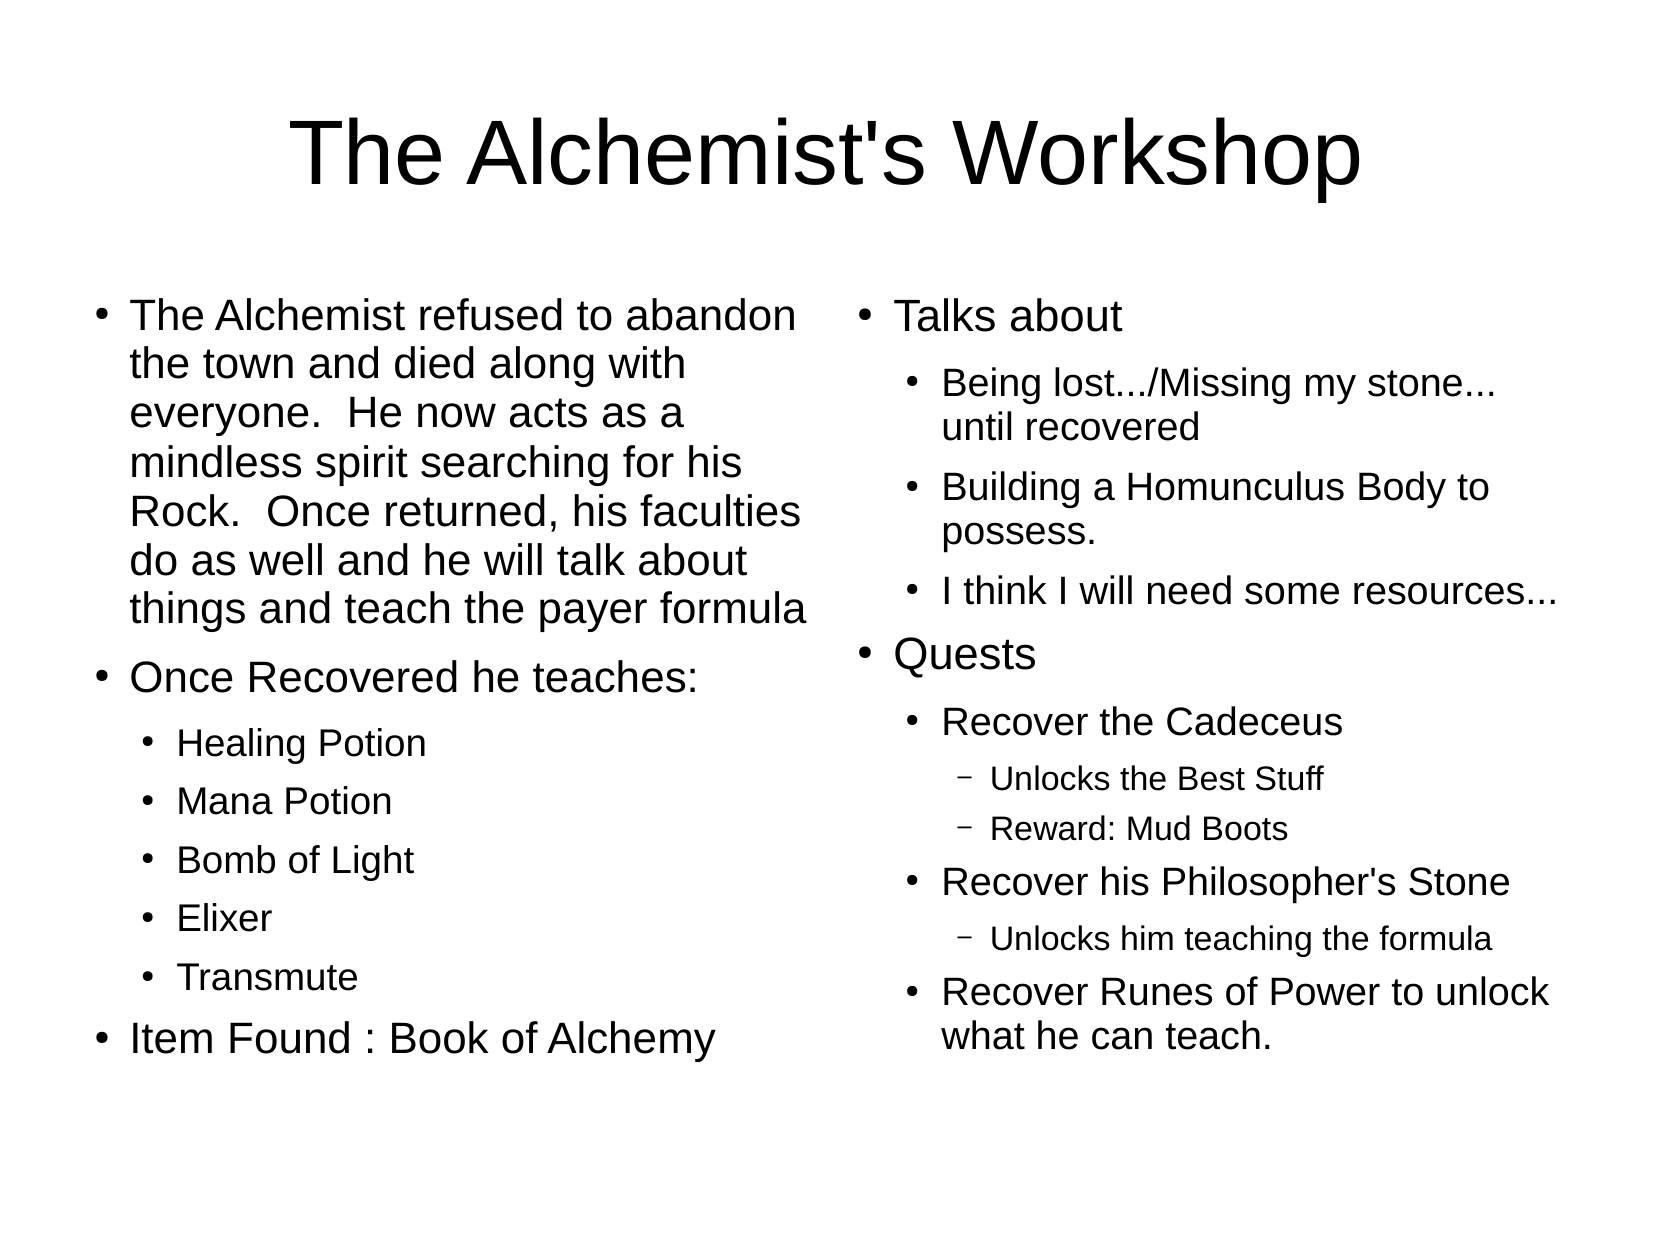

# The Alchemist's Workshop
The Alchemist refused to abandon the town and died along with everyone. He now acts as a mindless spirit searching for his Rock. Once returned, his faculties do as well and he will talk about things and teach the payer formula
Once Recovered he teaches:
Healing Potion
Mana Potion
Bomb of Light
Elixer
Transmute
Item Found : Book of Alchemy
Talks about
Being lost.../Missing my stone... until recovered
Building a Homunculus Body to possess.
I think I will need some resources...
Quests
Recover the Cadeceus
Unlocks the Best Stuff
Reward: Mud Boots
Recover his Philosopher's Stone
Unlocks him teaching the formula
Recover Runes of Power to unlock what he can teach.